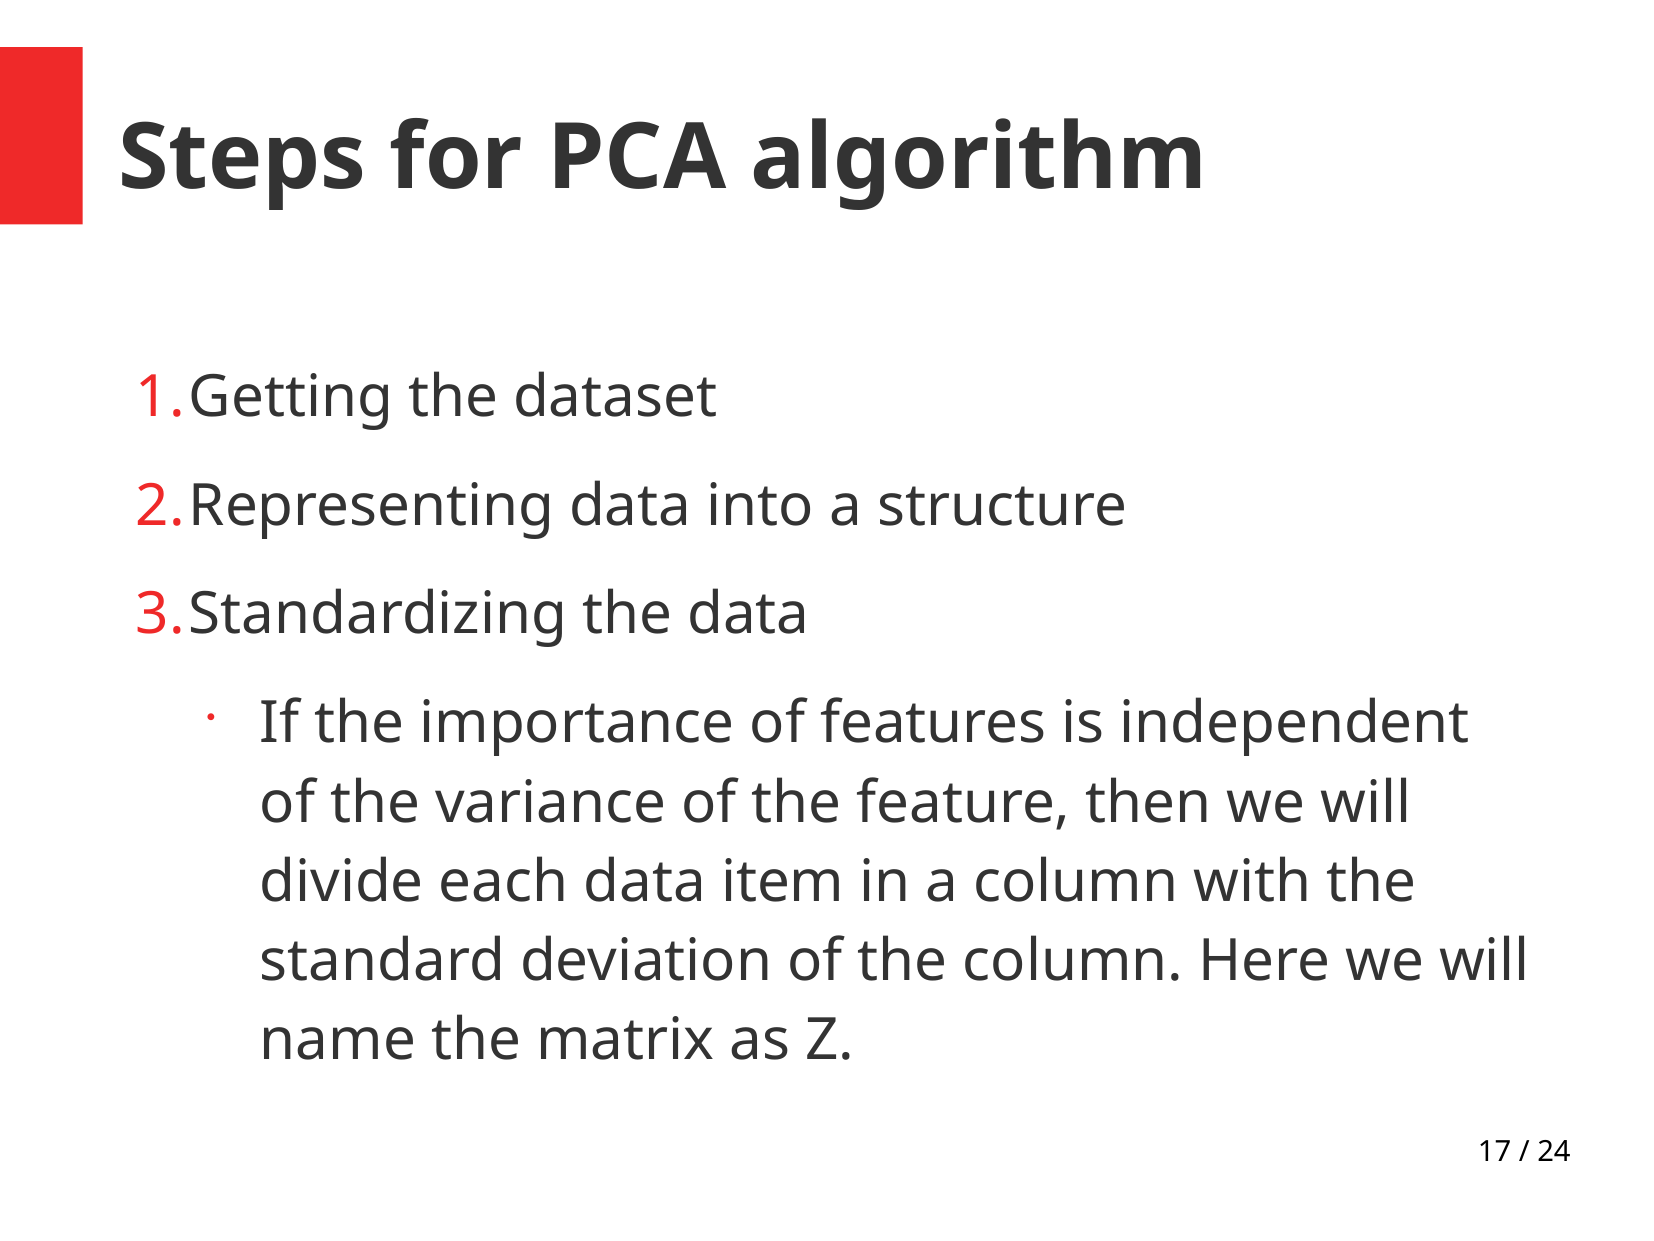

# Steps for PCA algorithm
Getting the dataset
Representing data into a structure
Standardizing the data
If the importance of features is independent of the variance of the feature, then we will divide each data item in a column with the standard deviation of the column. Here we will name the matrix as Z.
17